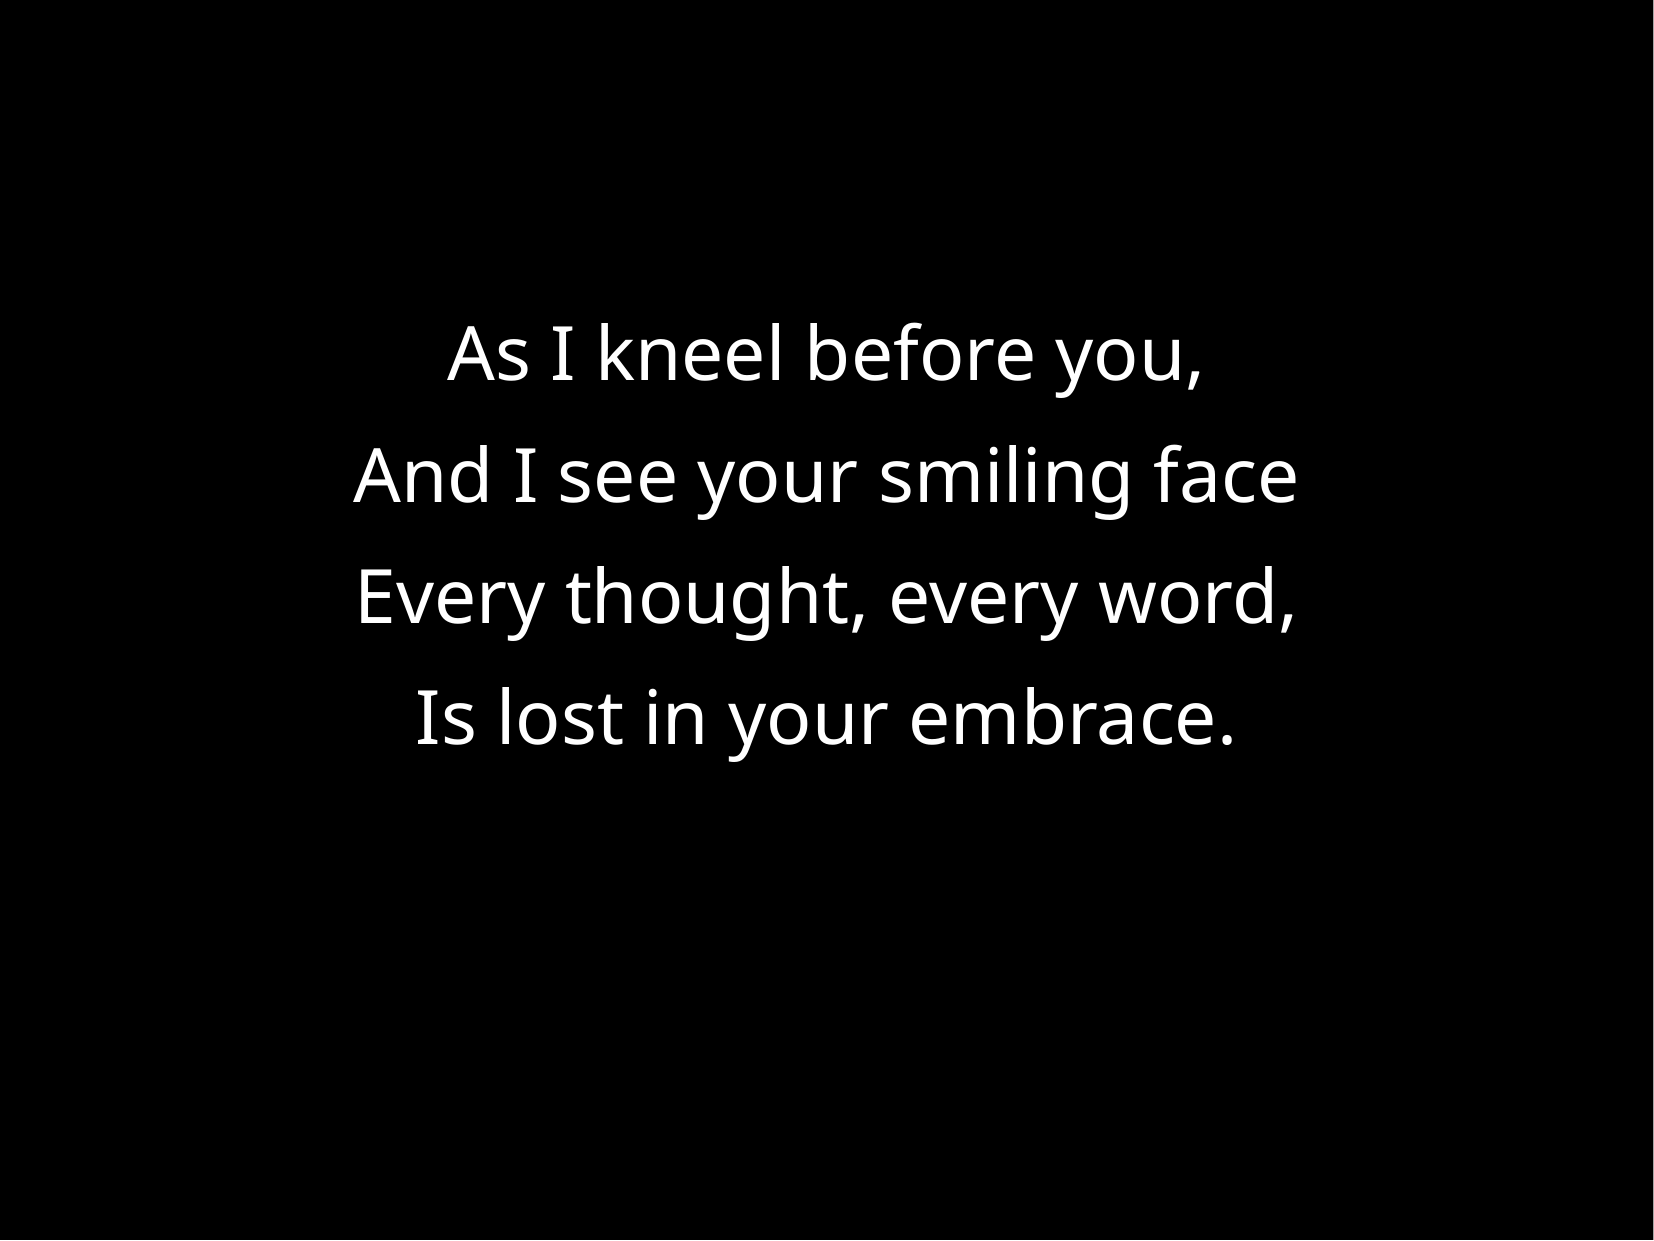

#
As I kneel before you,
And I see your smiling face
Every thought, every word,
Is lost in your embrace.